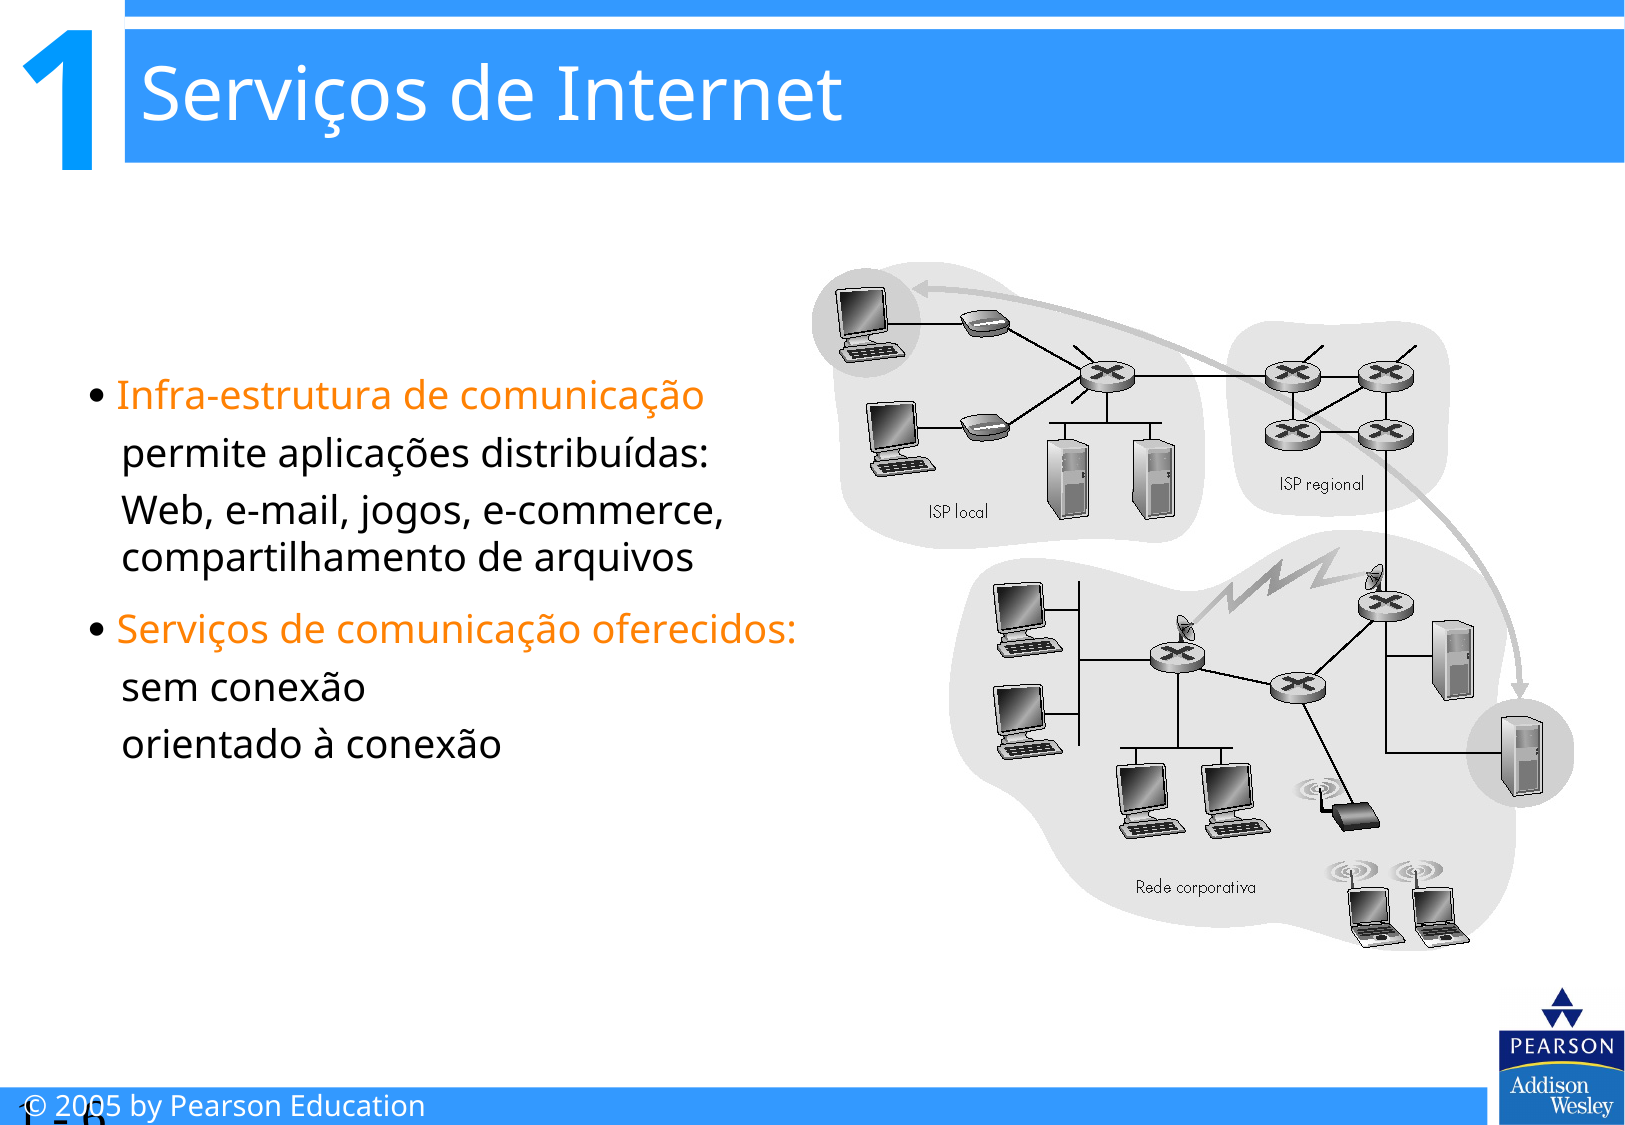

Serviços de Internet
#  Infra-estrutura de comunicação
	permite aplicações distribuídas:
	Web, e-mail, jogos, e-commerce,
	compartilhamento de arquivos
 Serviços de comunicação oferecidos:
	sem conexão
	orientado à conexão
6